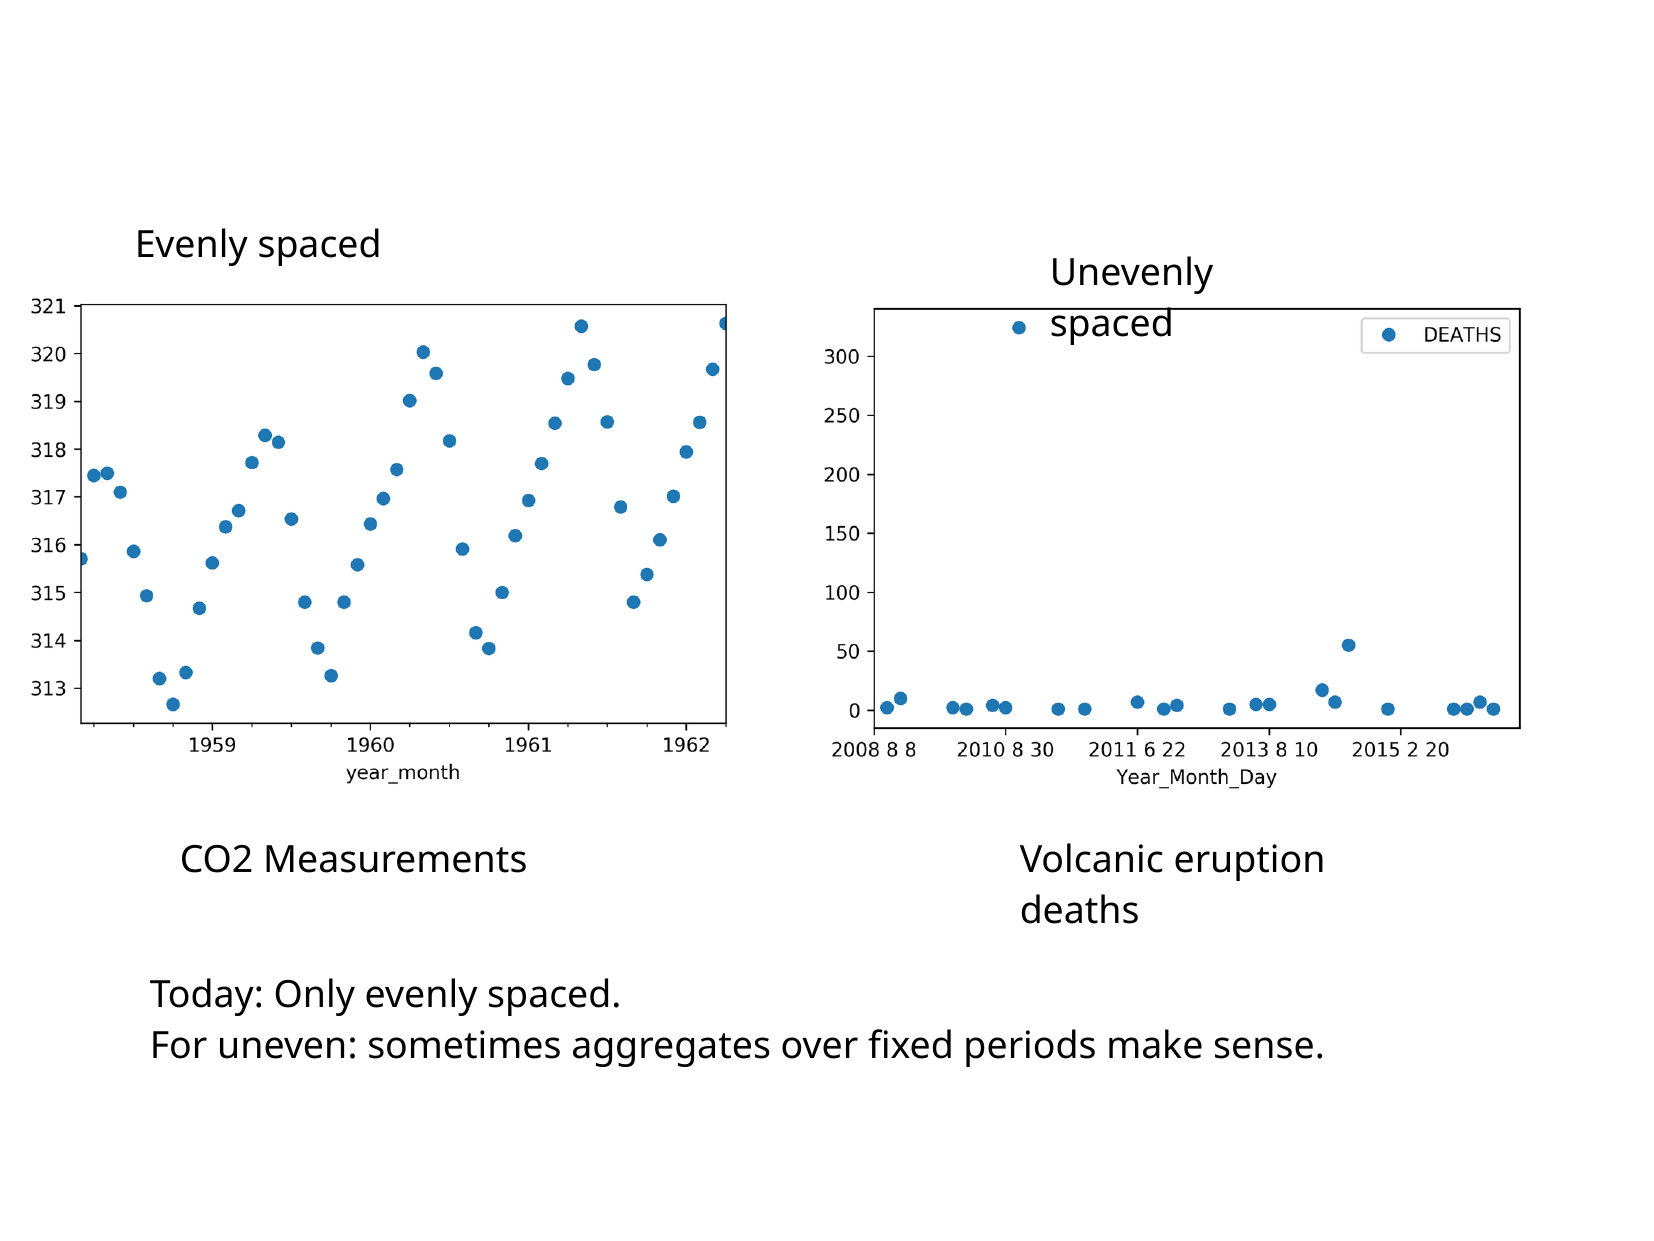

#
Evenly spaced
Unevenly spaced
CO2 Measurements
Volcanic eruption deaths
Today: Only evenly spaced.
For uneven: sometimes aggregates over fixed periods make sense.